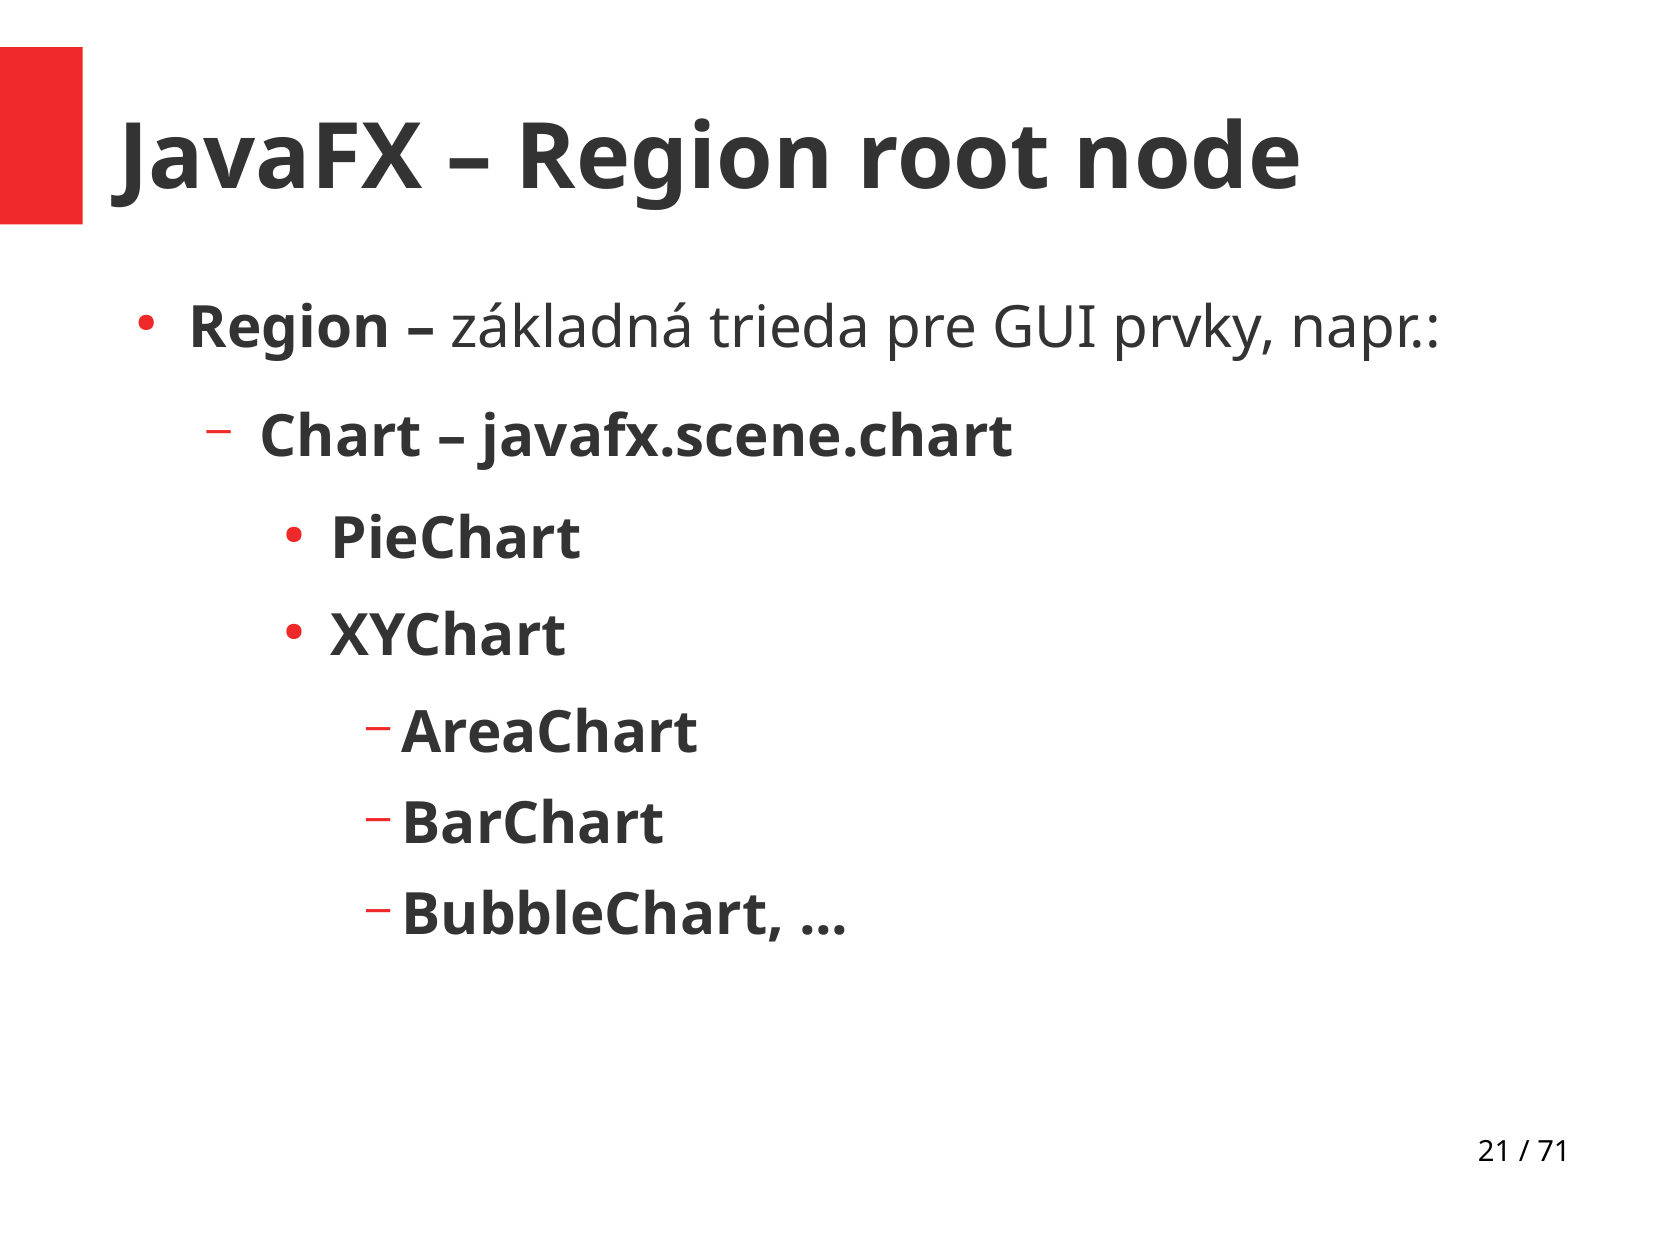

# JavaFX – Region root node
Region – základná trieda pre GUI prvky, napr.:
Chart – javafx.scene.chart
PieChart
XYChart
AreaChart
BarChart
BubbleChart, ...
21